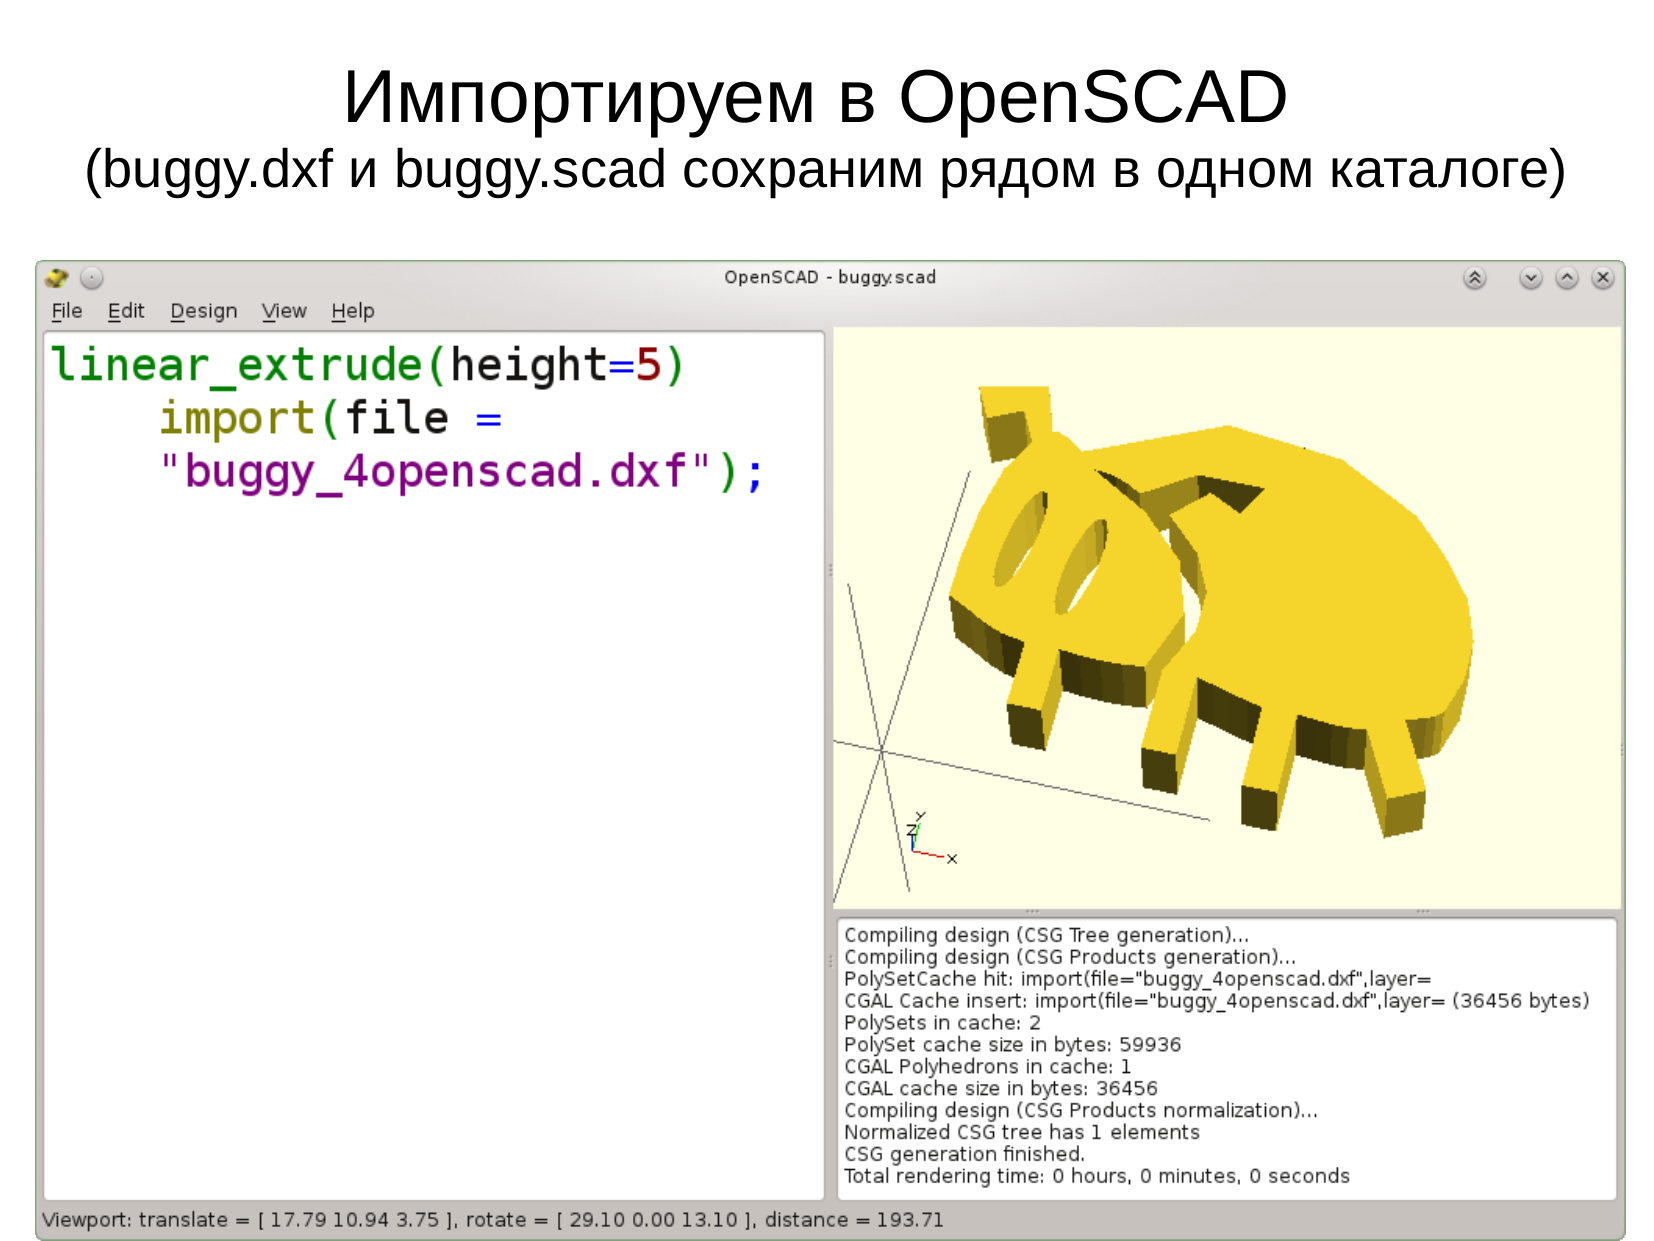

# Импортируем в OpenSCAD (buggy.dxf и buggy.scad сохраним рядом в одном каталоге)